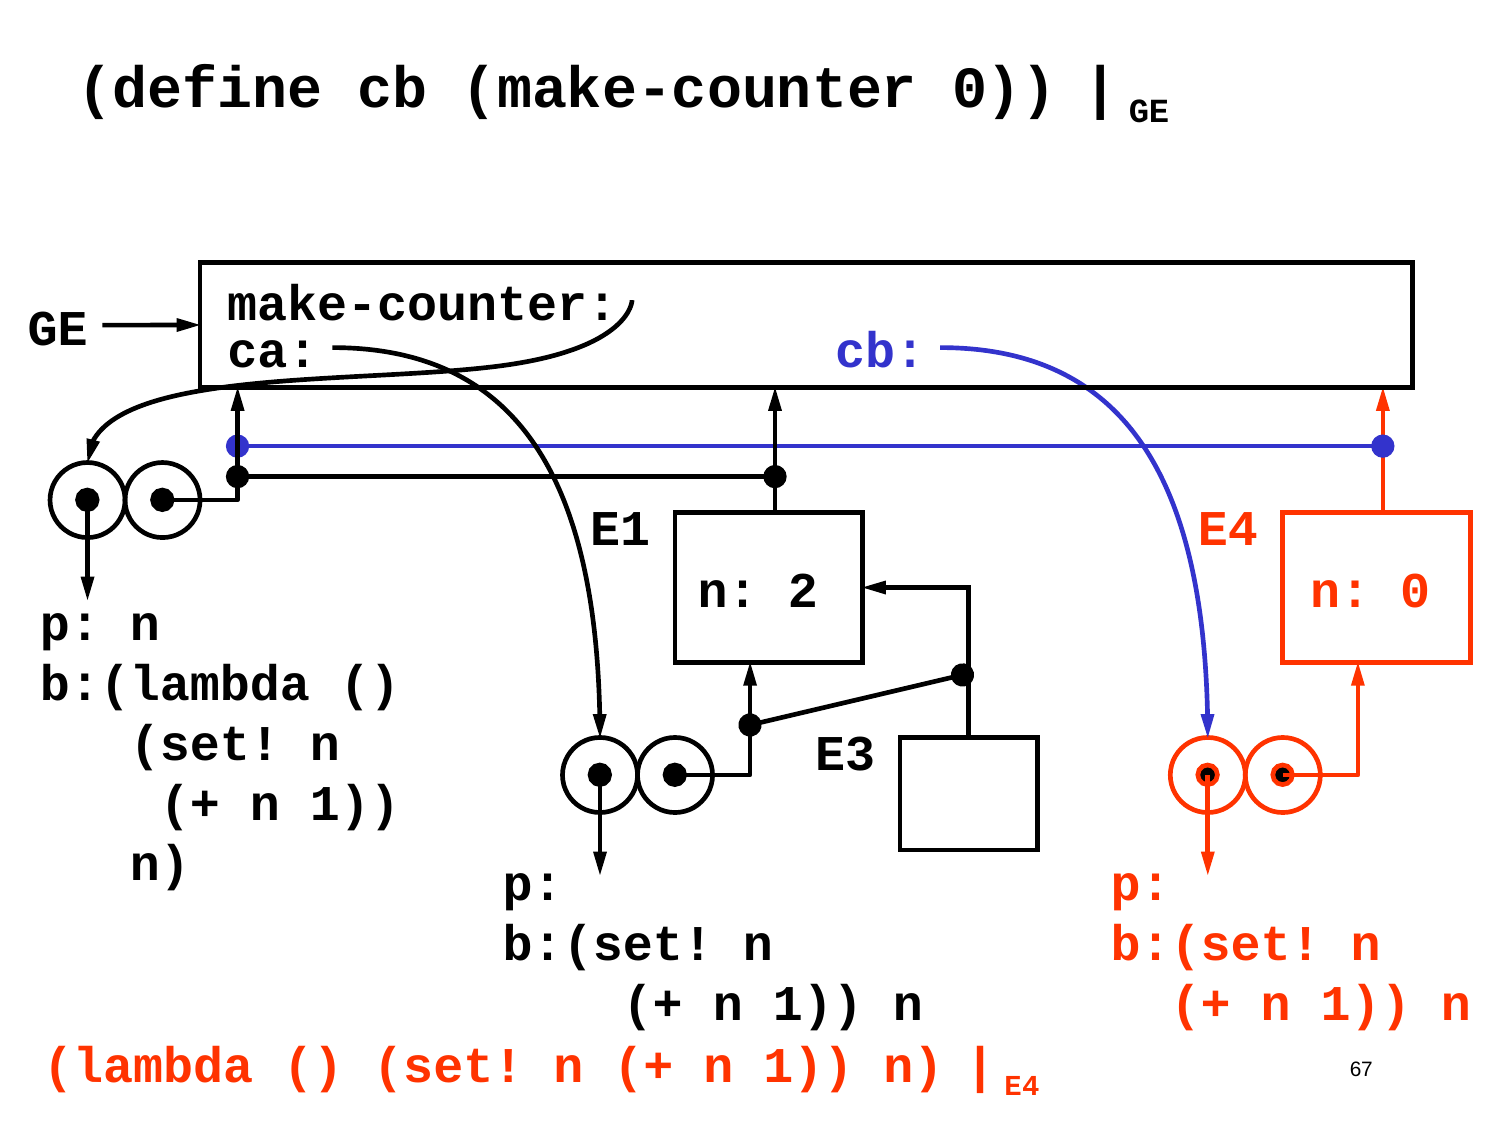

# (define cb (make-counter 0)) | GE
make-counter:
GE
ca:
E1
n: 2
p: n
b:(lambda ()
 (set! n
 (+ n 1))
 n)
p:
b:(set! n
 (+ n 1)) n
E3
cb:
E4
n: 0
p:
b:(set! n
 (+ n 1)) n
(lambda () (set! n (+ n 1)) n) | E4
67